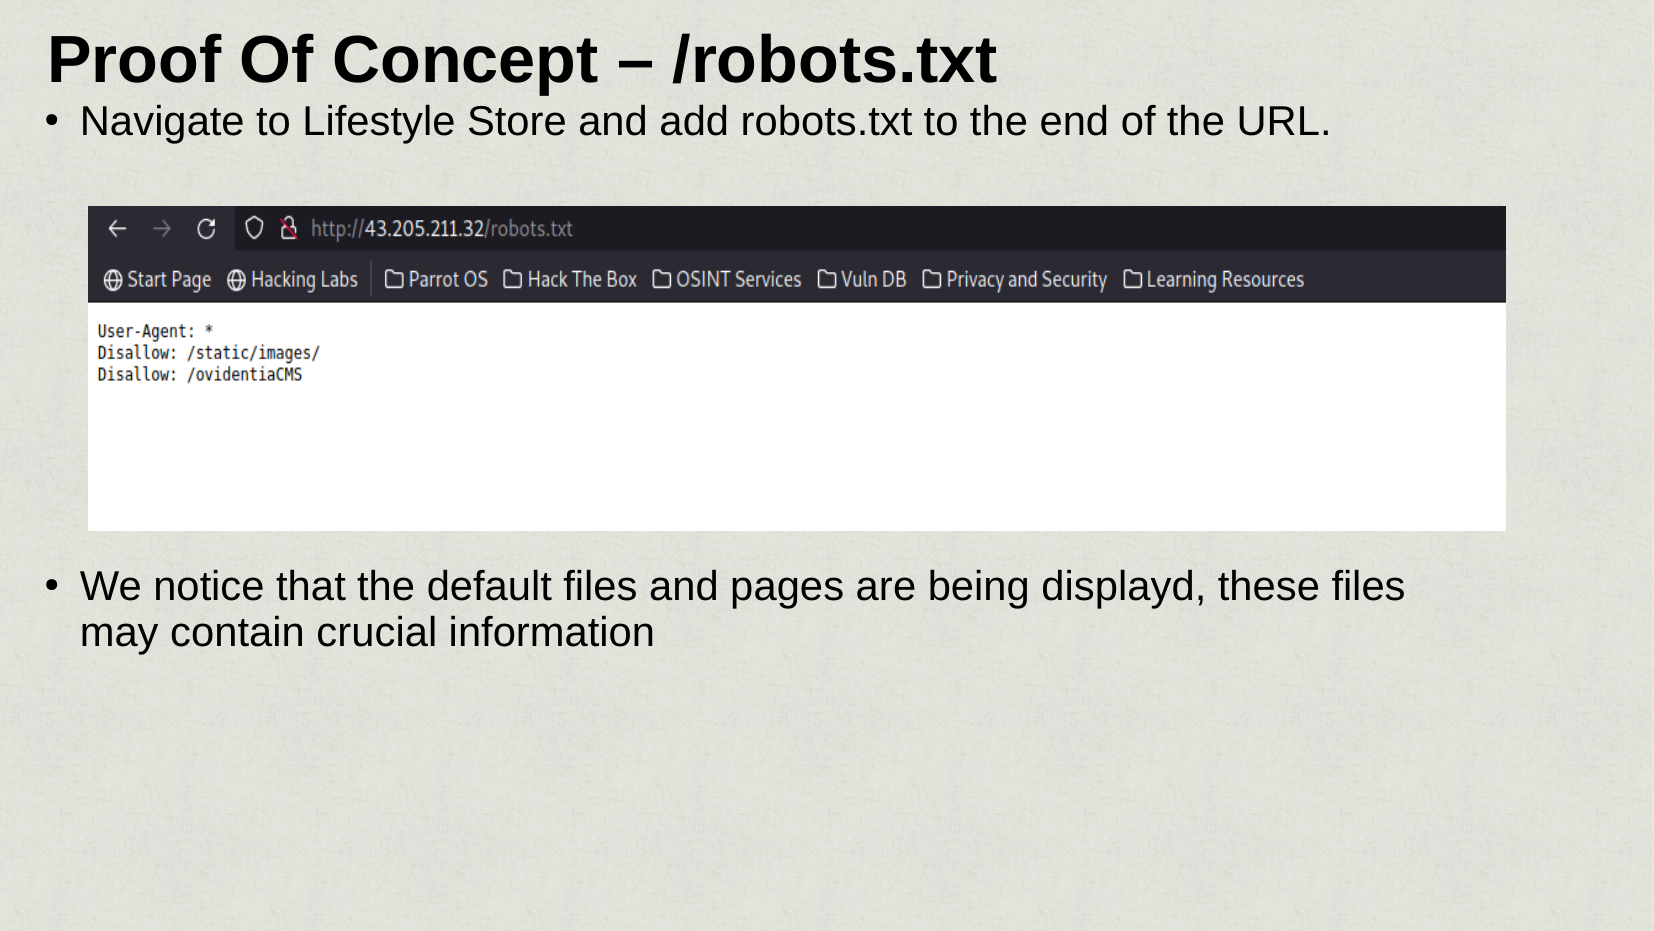

# Proof Of Concept – /robots.txt
Navigate to Lifestyle Store and add robots.txt to the end of the URL.
We notice that the default files and pages are being displayd, these files may contain crucial information